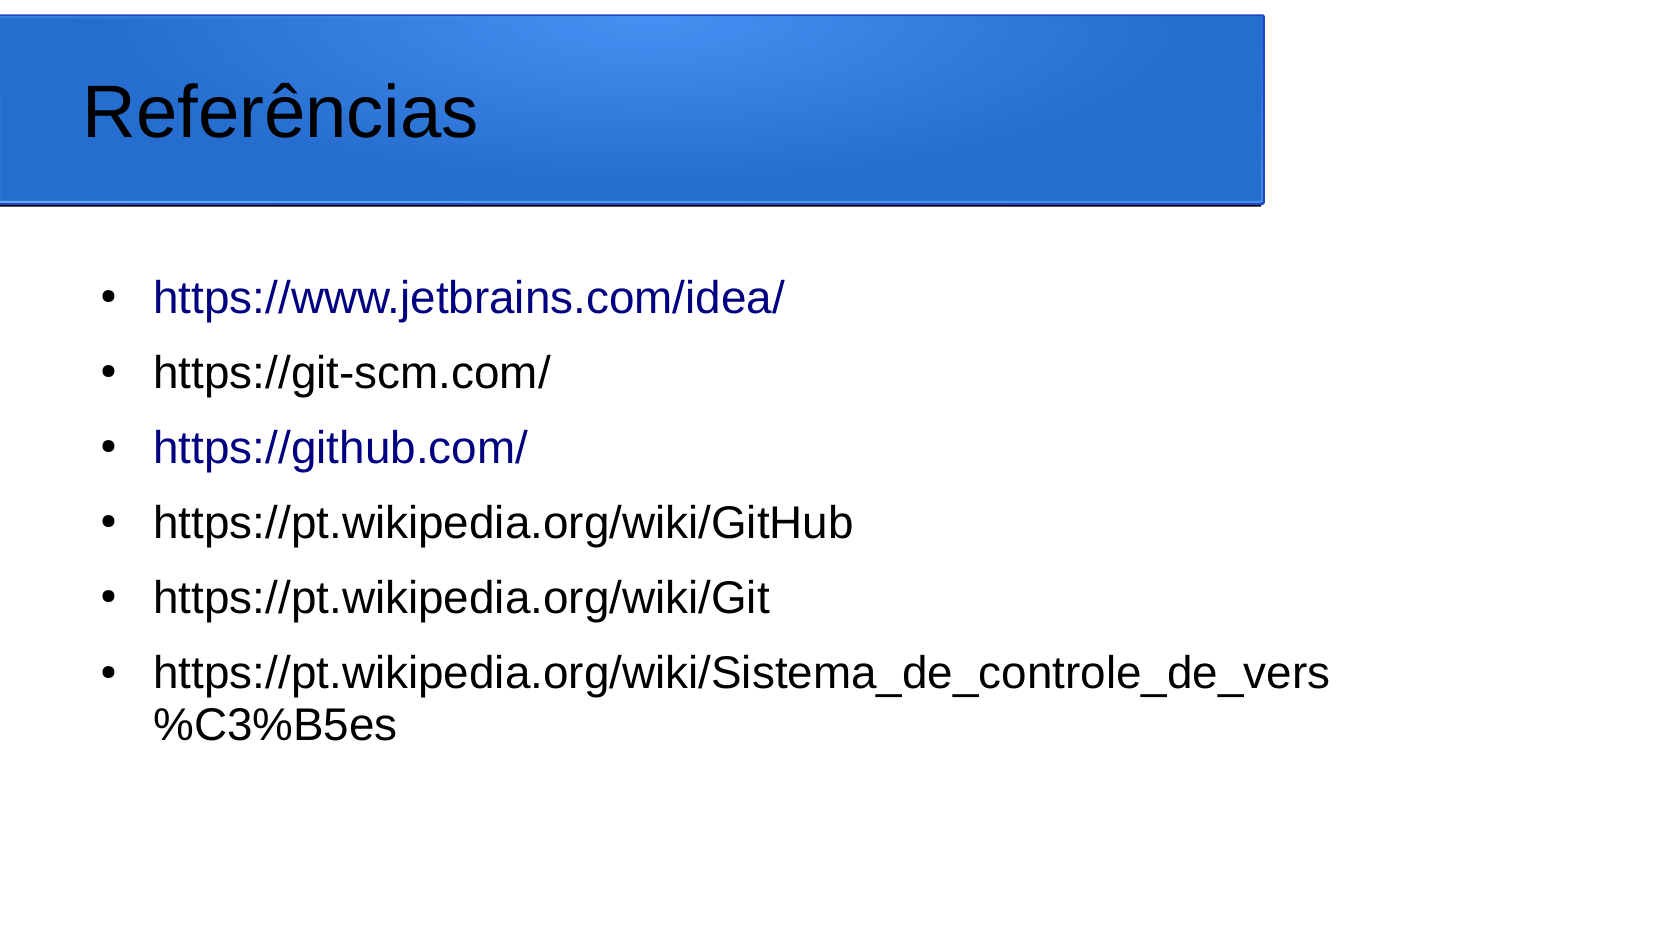

# Referências
https://www.jetbrains.com/idea/
https://git-scm.com/
https://github.com/
https://pt.wikipedia.org/wiki/GitHub
https://pt.wikipedia.org/wiki/Git
https://pt.wikipedia.org/wiki/Sistema_de_controle_de_vers%C3%B5es